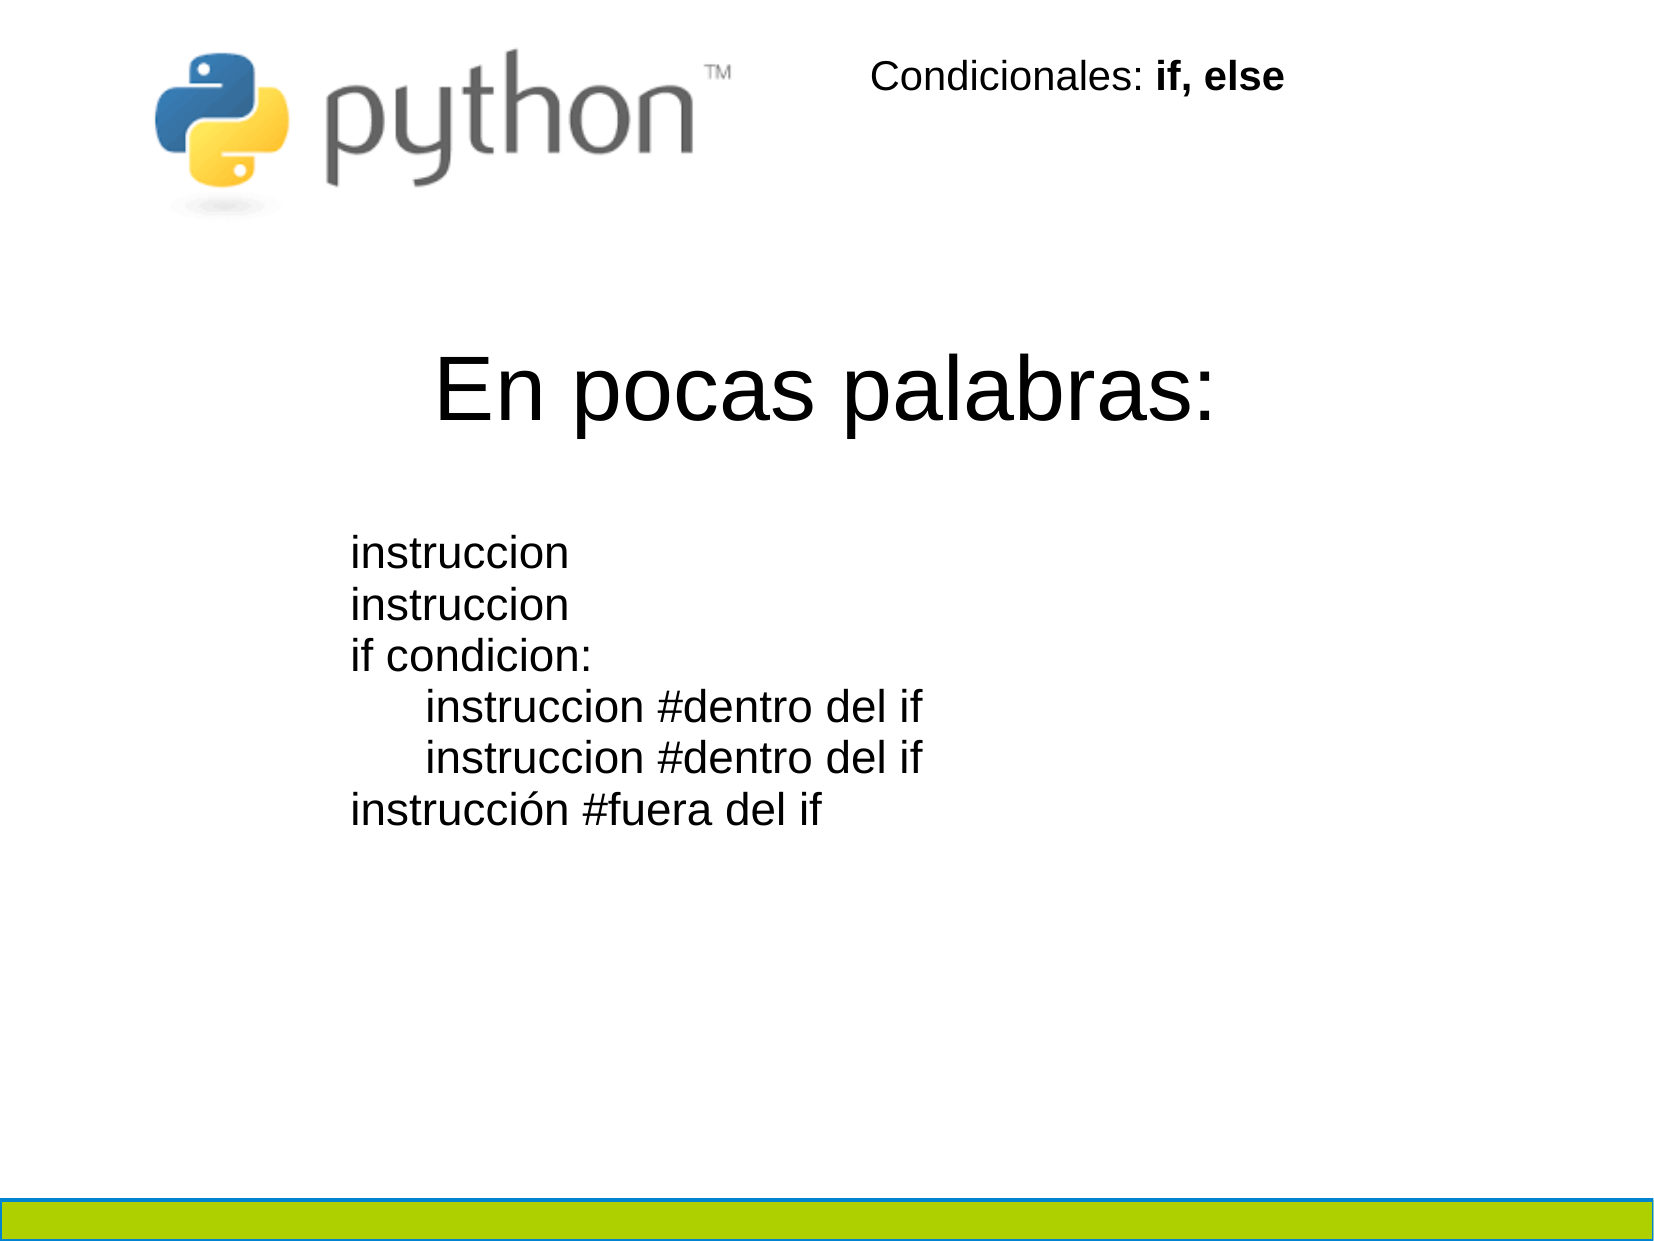

Condicionales: if, else
# En pocas palabras:
instruccion
instruccion
if condicion:
	instruccion #dentro del if
	instruccion #dentro del if
instrucción #fuera del if